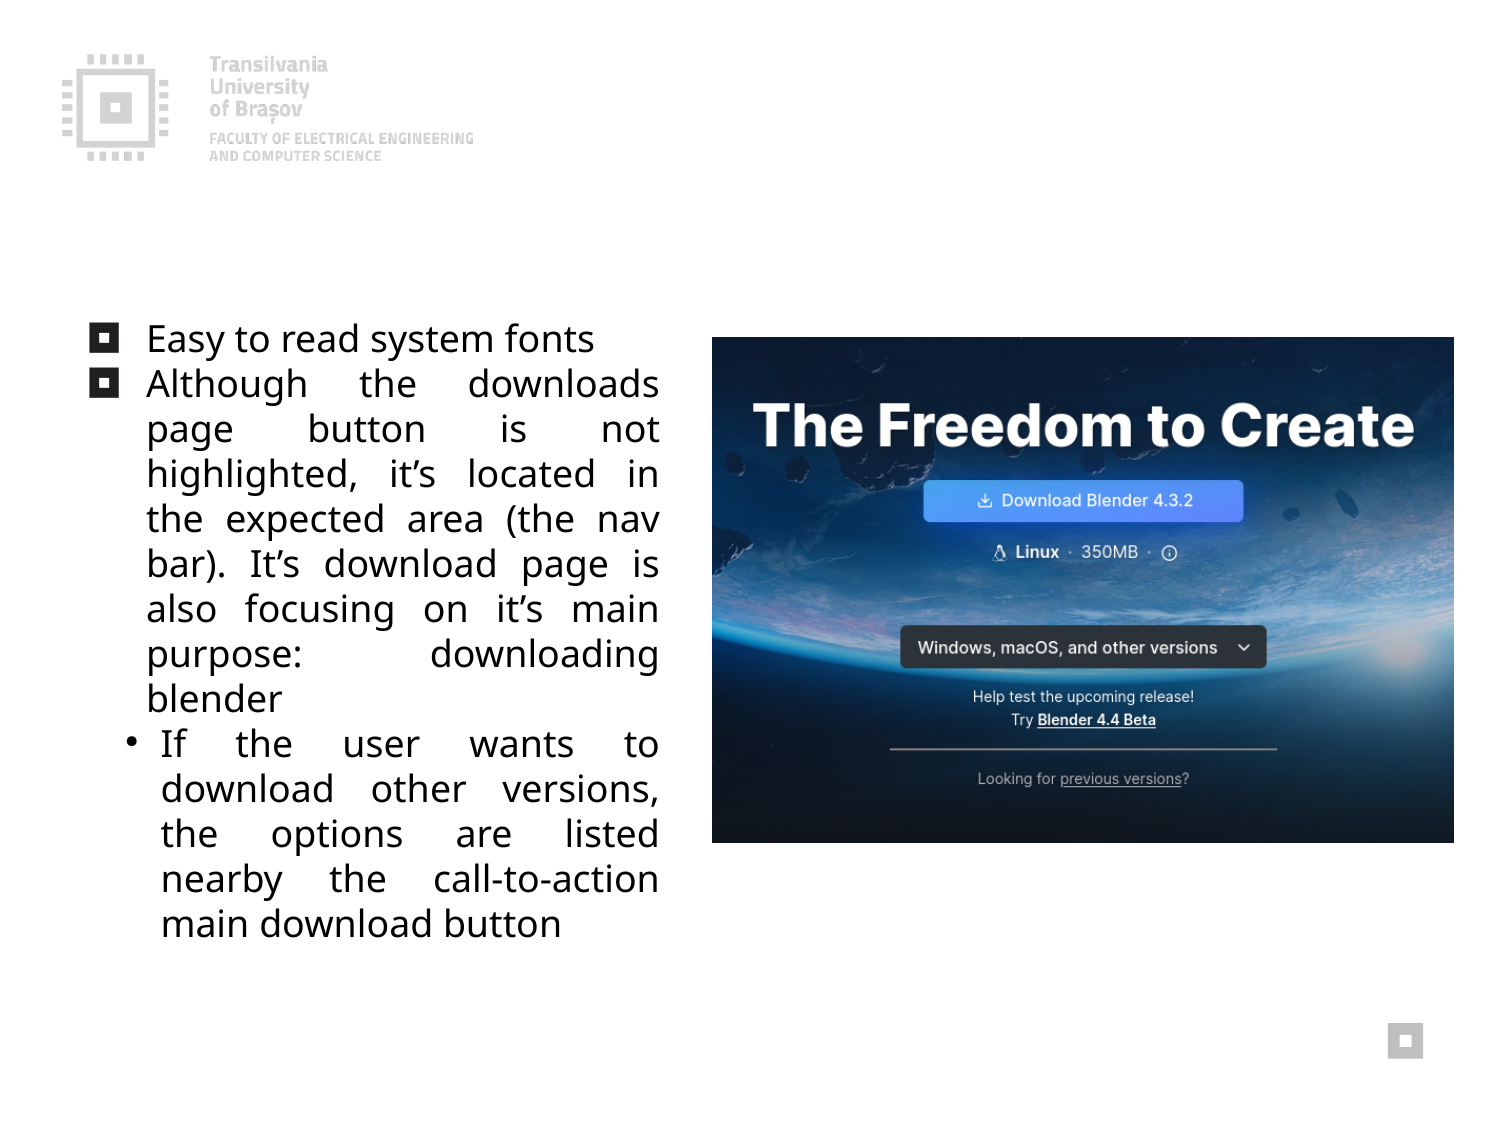

Easy to read system fonts
Although the downloads page button is not highlighted, it’s located in the expected area (the nav bar). It’s download page is also focusing on it’s main purpose: downloading blender
If the user wants to download other versions, the options are listed nearby the call-to-action main download button